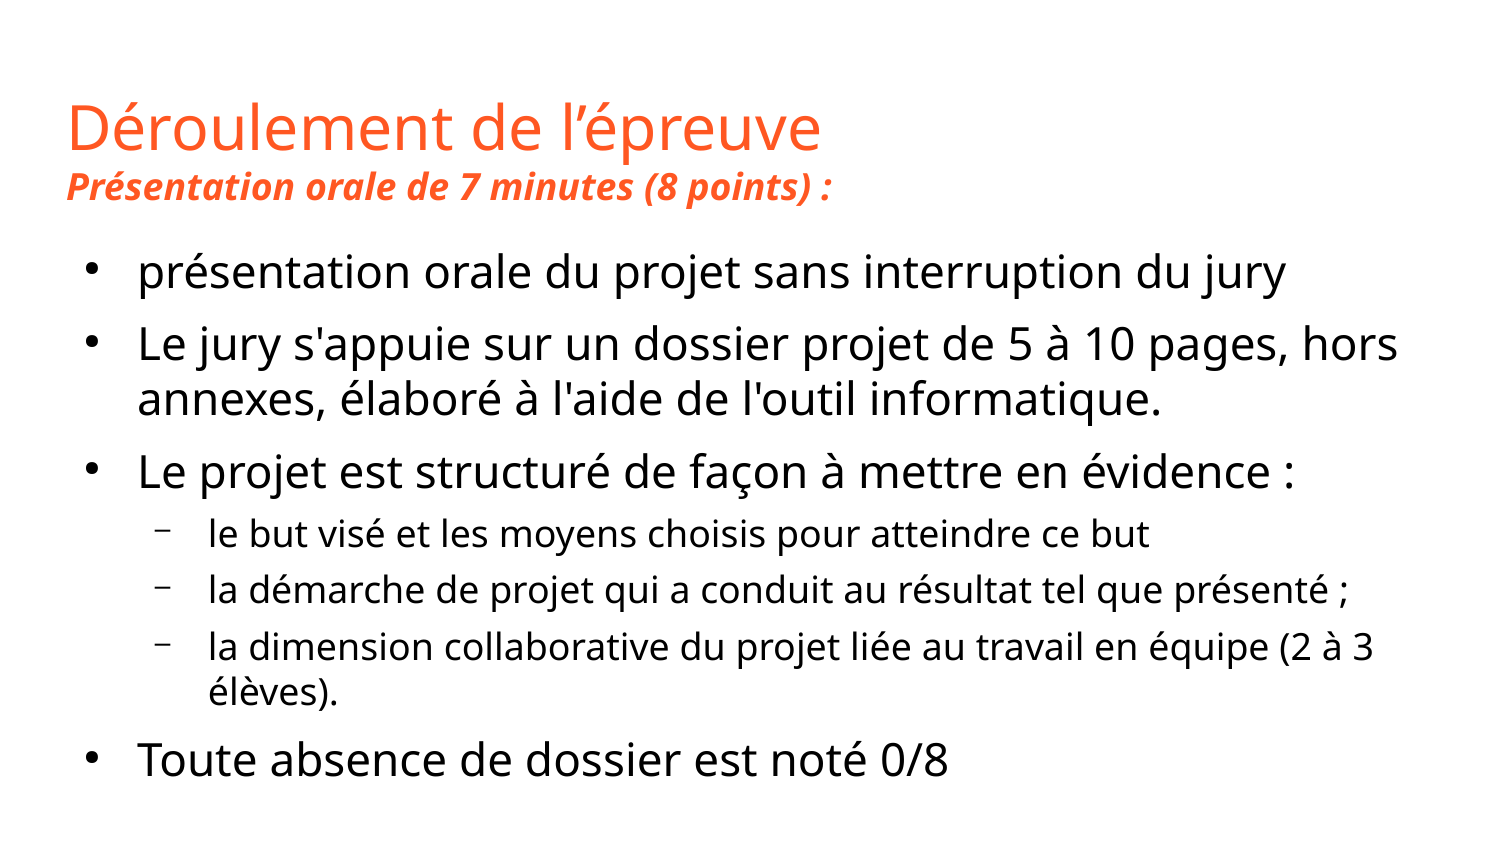

# Déroulement de l’épreuve Présentation orale de 7 minutes (8 points) :
présentation orale du projet sans interruption du jury
Le jury s'appuie sur un dossier projet de 5 à 10 pages, hors annexes, élaboré à l'aide de l'outil informatique.
Le projet est structuré de façon à mettre en évidence :
le but visé et les moyens choisis pour atteindre ce but
la démarche de projet qui a conduit au résultat tel que présenté ;
la dimension collaborative du projet liée au travail en équipe (2 à 3 élèves).
Toute absence de dossier est noté 0/8